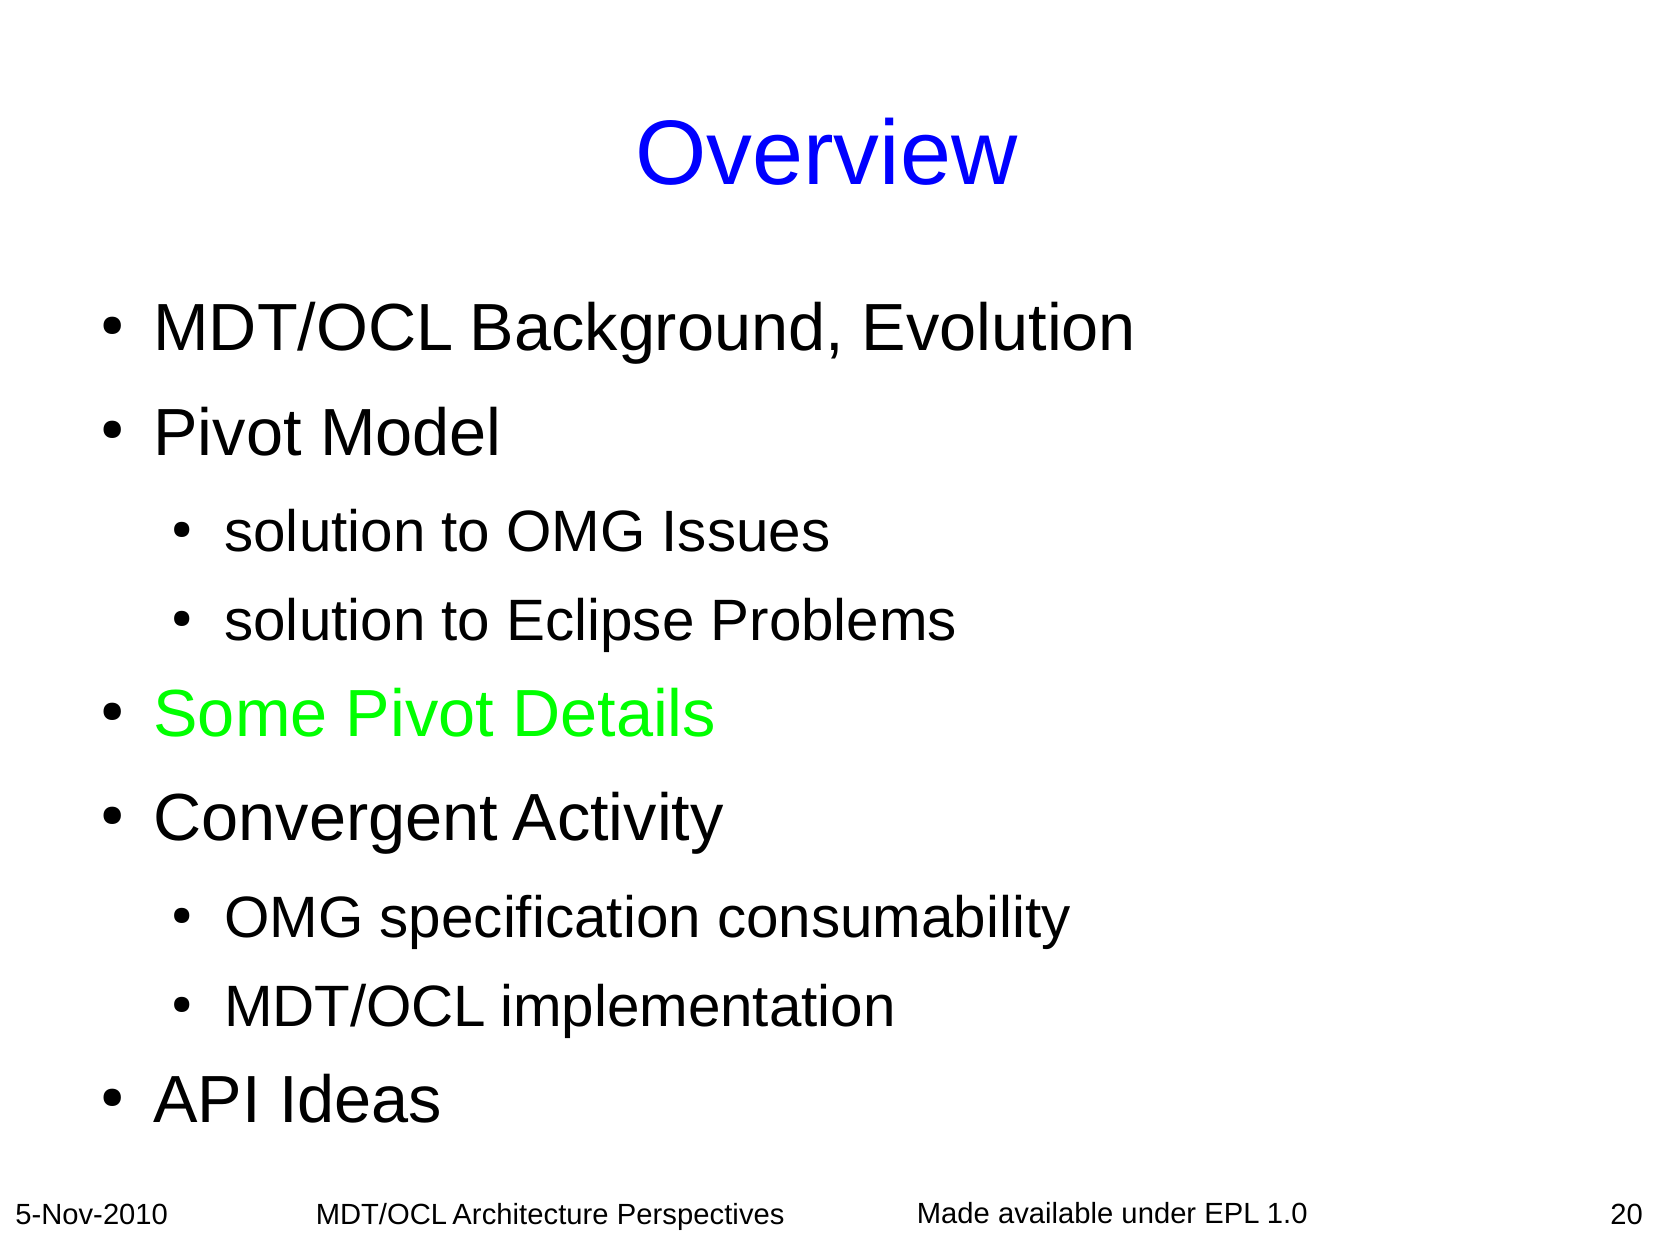

# Overview
MDT/OCL Background, Evolution
Pivot Model
solution to OMG Issues
solution to Eclipse Problems
Some Pivot Details
Convergent Activity
OMG specification consumability
MDT/OCL implementation
API Ideas
5-Nov-2010
MDT/OCL Architecture Perspectives
20